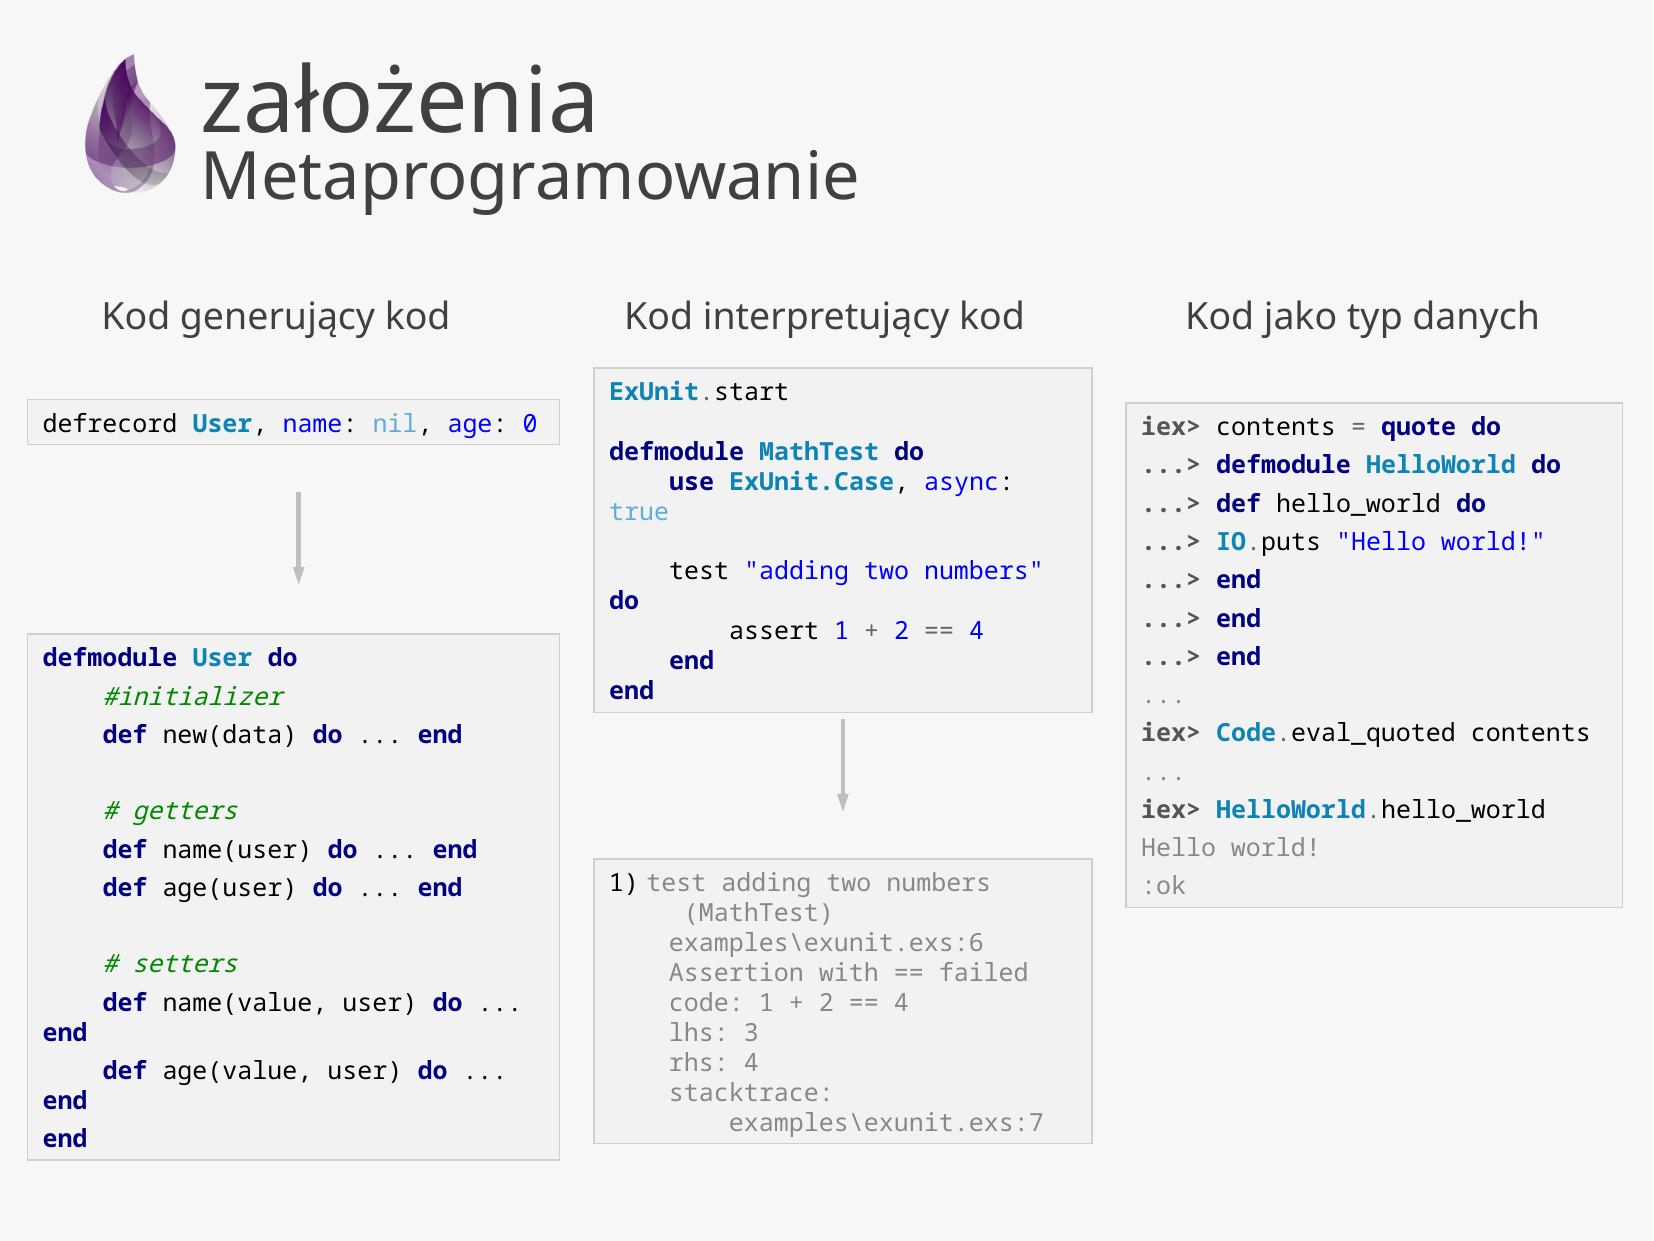

# założenia
Metaprogramowanie
Kod generujący kod
Kod interpretujący kod
Kod jako typ danych
ExUnit.start
defmodule MathTest do
 use ExUnit.Case, async: true
 test "adding two numbers" do
 assert 1 + 2 == 4
 end
end
defrecord User, name: nil, age: 0
iex> contents = quote do
...> defmodule HelloWorld do
...> def hello_world do
...> IO.puts "Hello world!"
...> end
...> end
...> end
...
iex> Code.eval_quoted contents
...
iex> HelloWorld.hello_world
Hello world!
:ok
defmodule User do
 #initializer
 def new(data) do ... end
 # getters
 def name(user) do ... end
 def age(user) do ... end
 # setters
 def name(value, user) do ... end
 def age(value, user) do ... end
end
test adding two numbers (MathTest)
 examples\exunit.exs:6
 Assertion with == failed
 code: 1 + 2 == 4
 lhs: 3
 rhs: 4
 stacktrace:
 examples\exunit.exs:7